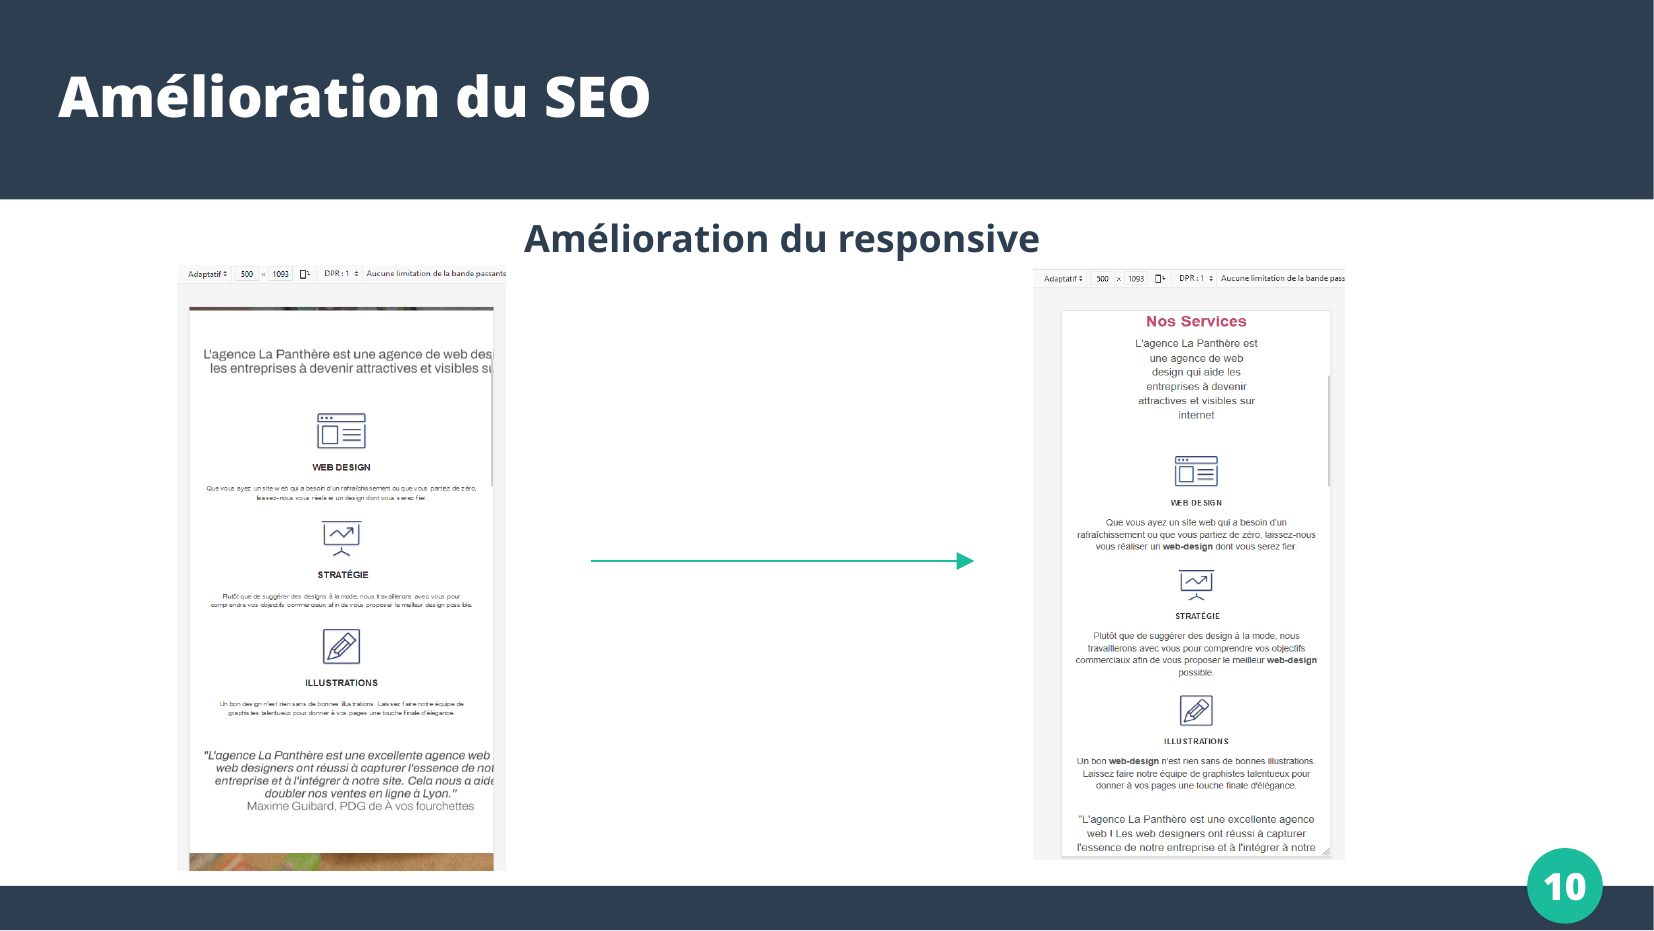

# Amélioration du SEO
Amélioration du responsive